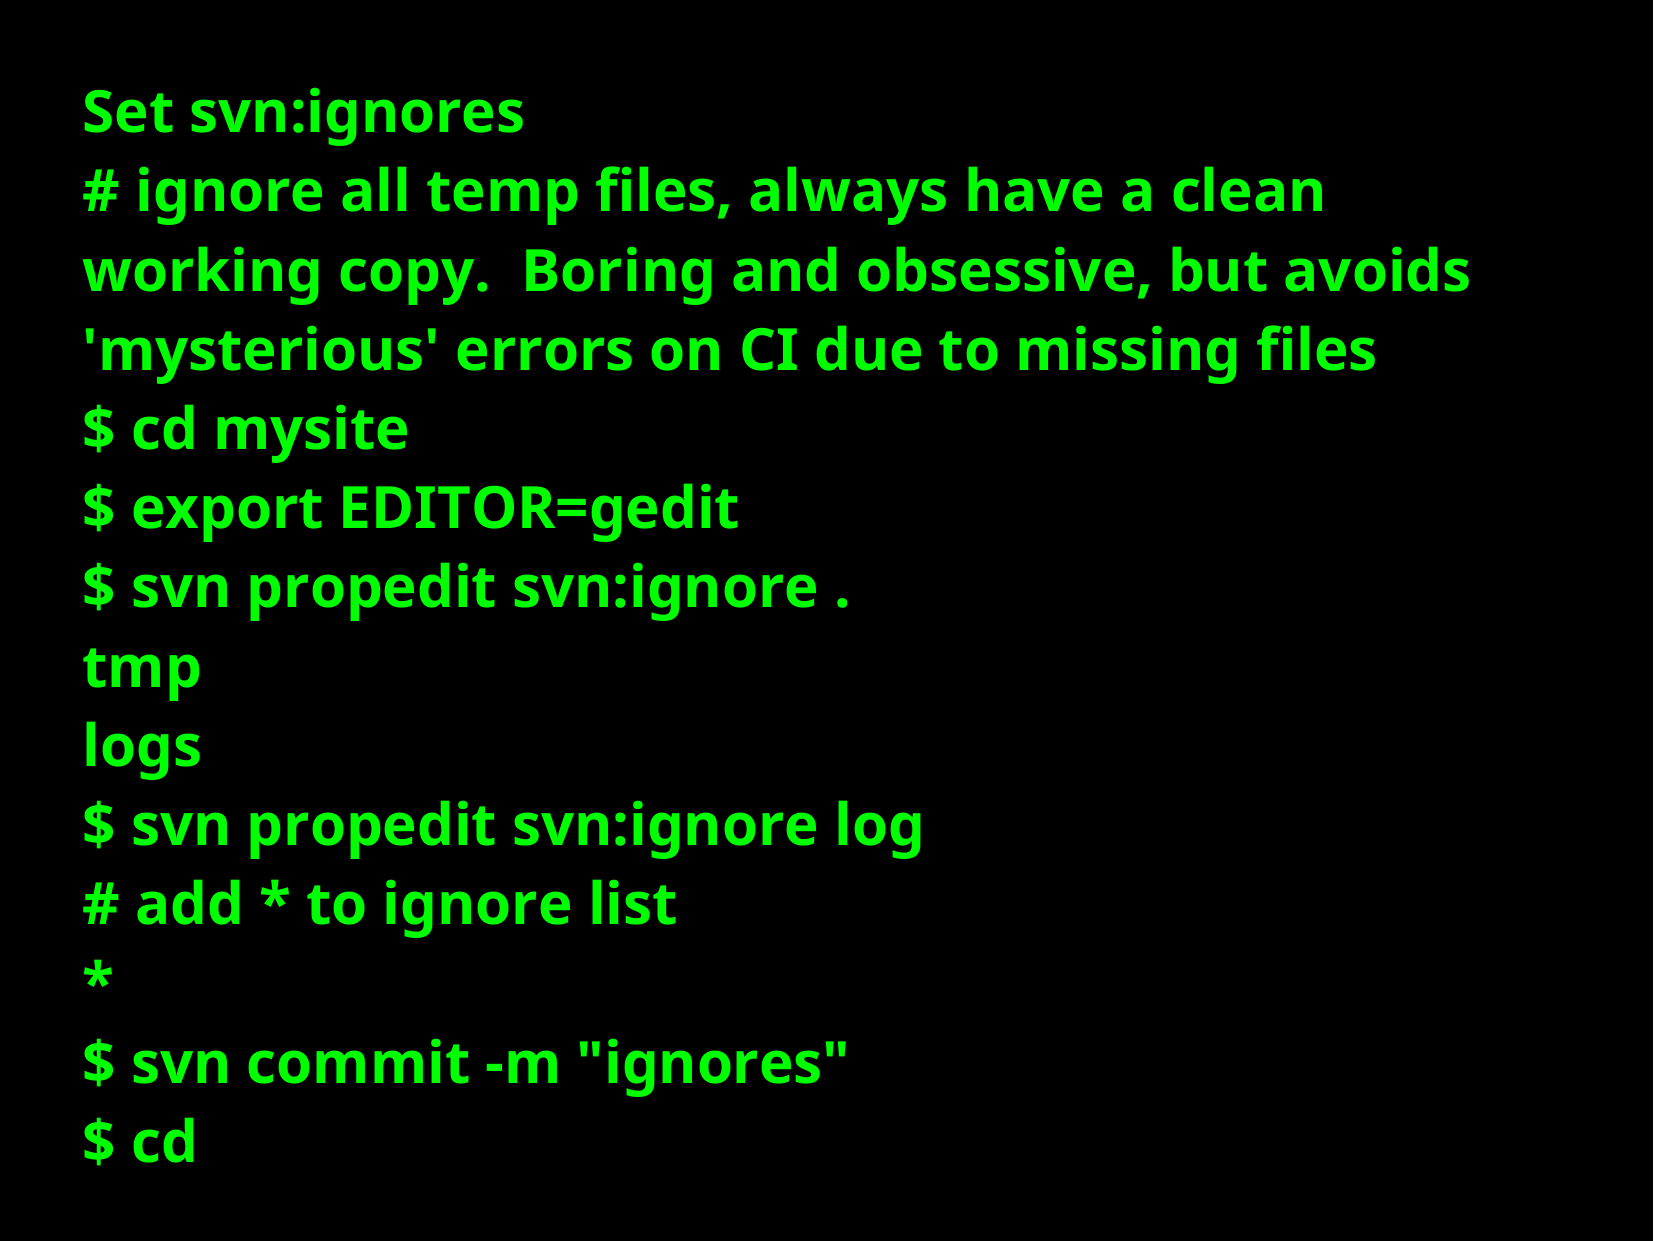

# Set svn:ignores # ignore all temp files, always have a clean working copy. Boring and obsessive, but avoids 'mysterious' errors on CI due to missing files $ cd mysite $ export EDITOR=gedit $ svn propedit svn:ignore . tmp logs $ svn propedit svn:ignore log # add * to ignore list * $ svn commit -m "ignores" $ cd